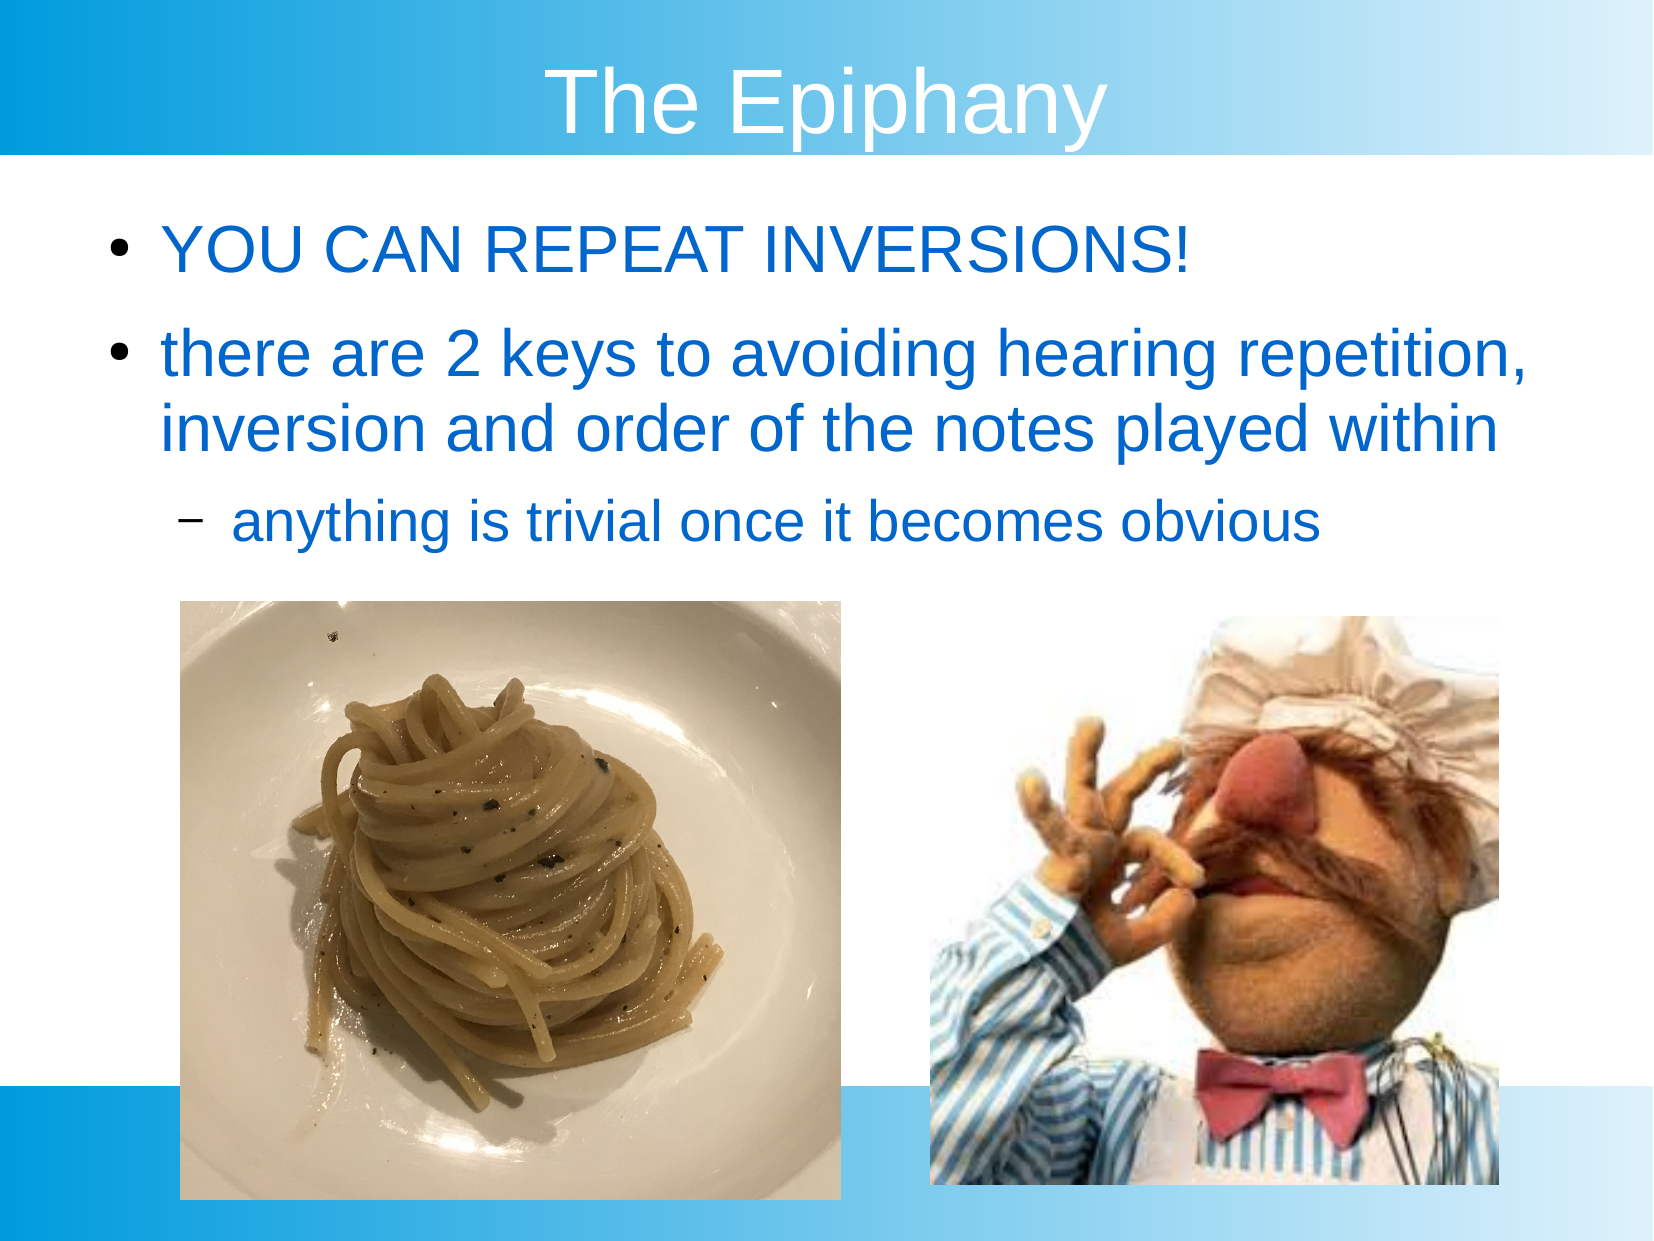

# The Epiphany
YOU CAN REPEAT INVERSIONS!
there are 2 keys to avoiding hearing repetition, inversion and order of the notes played within
anything is trivial once it becomes obvious